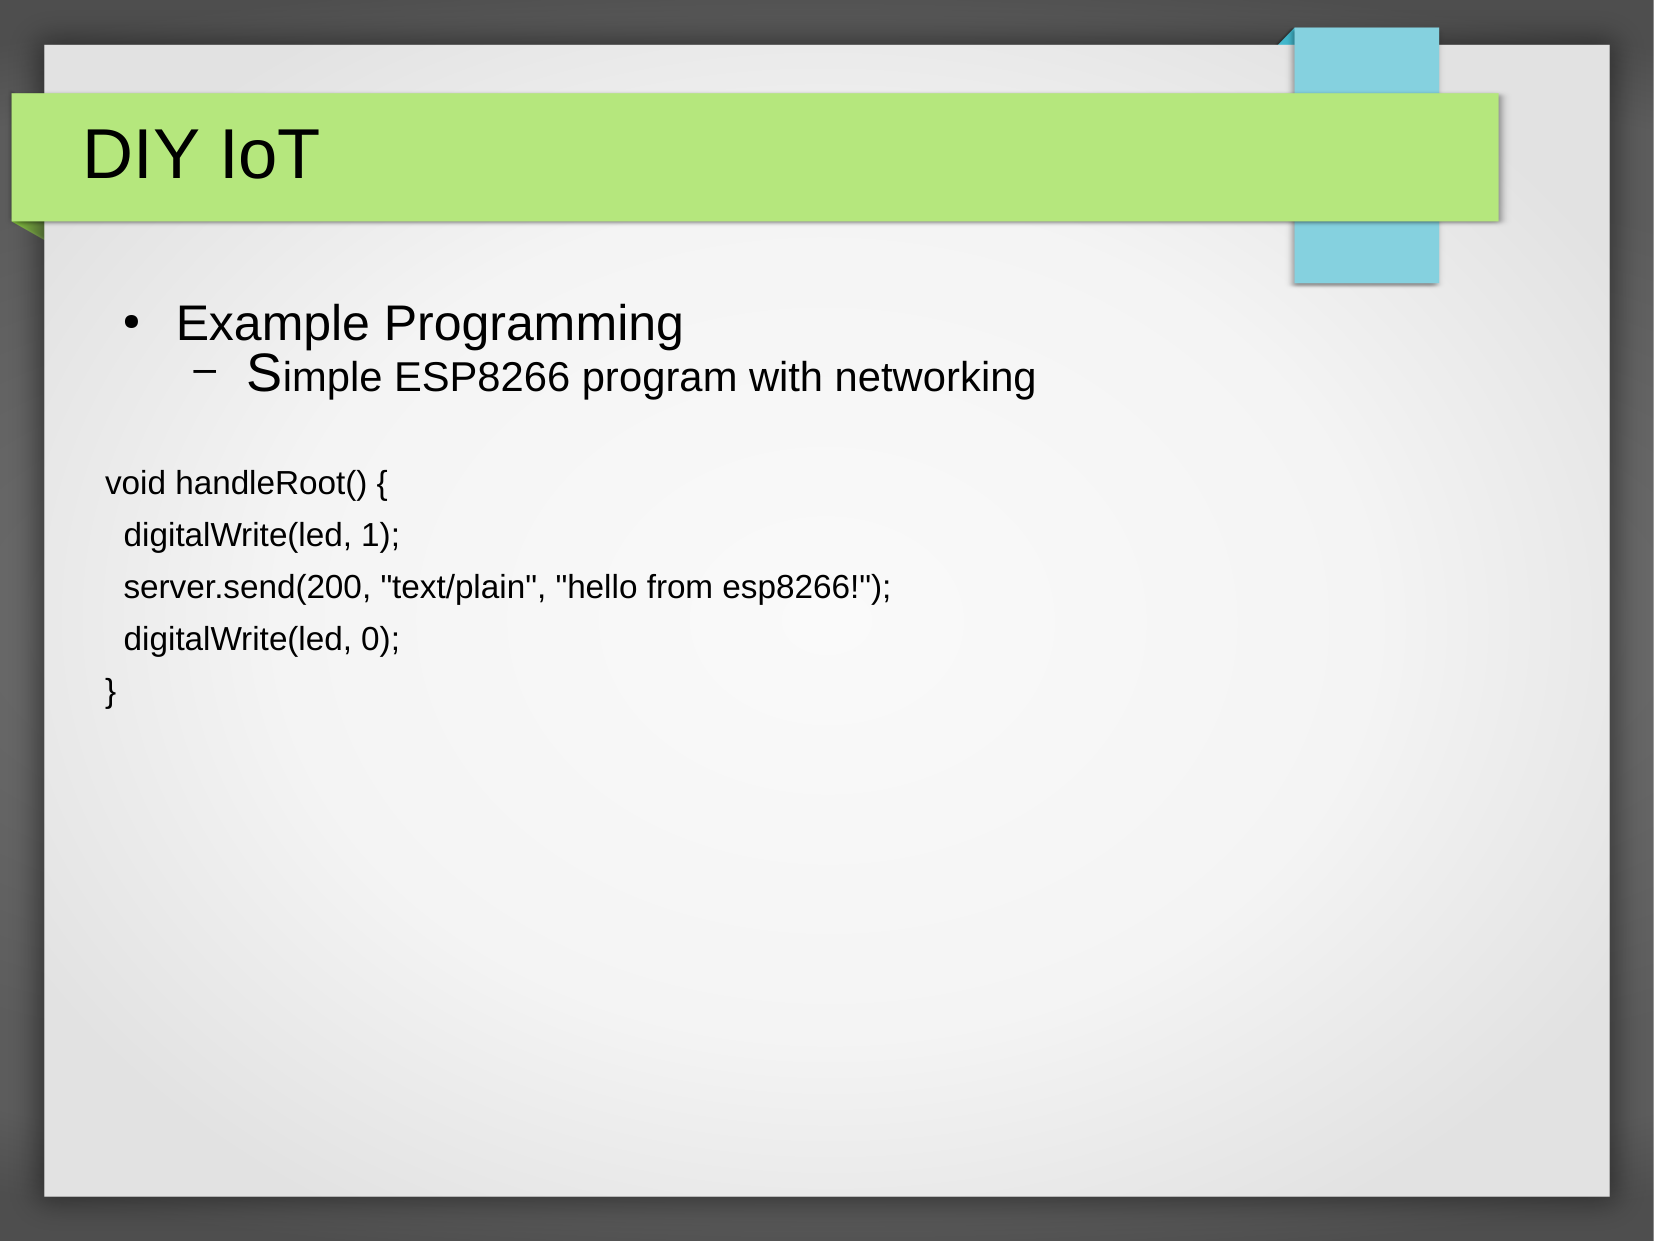

# DIY IoT
Example Programming
Simple ESP8266 program with networking
void handleRoot() {
 digitalWrite(led, 1);
 server.send(200, "text/plain", "hello from esp8266!");
 digitalWrite(led, 0);
}